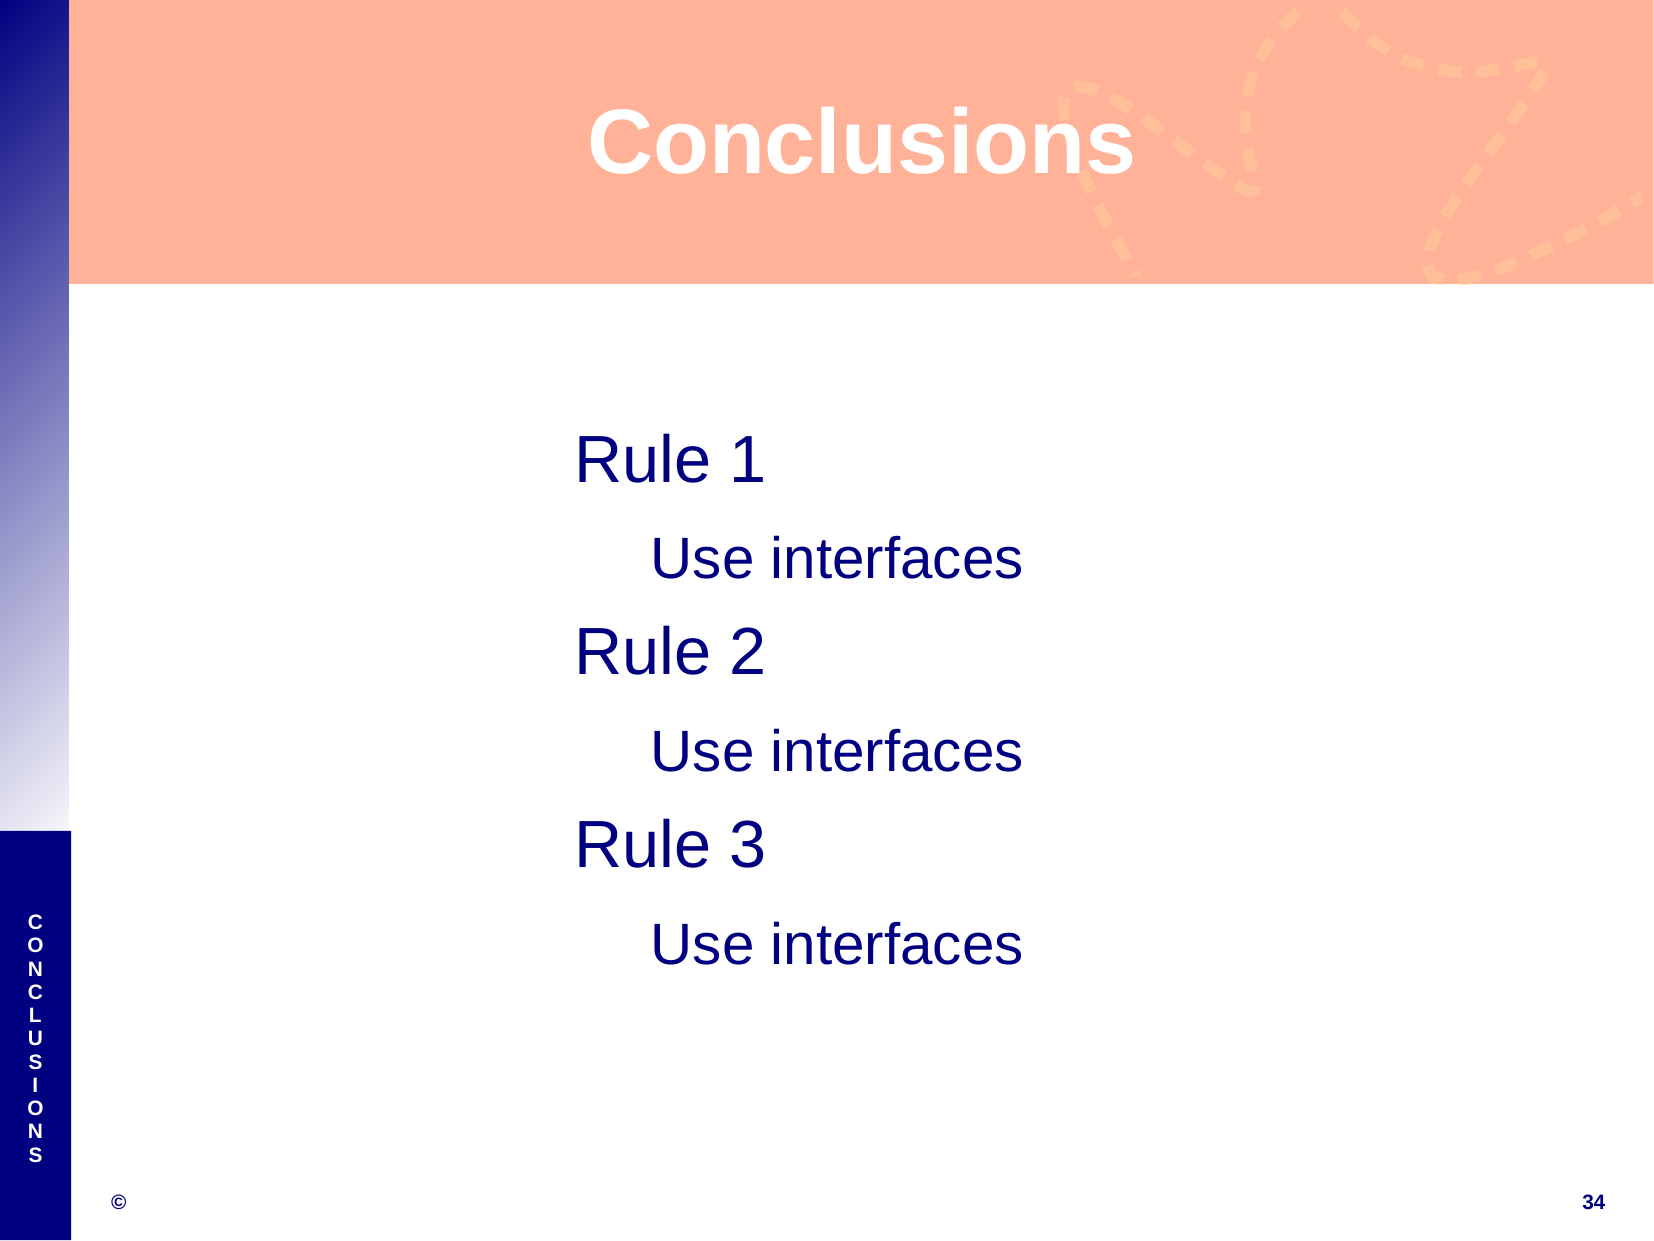

# Conclusions
Rule 1
Use interfaces
Rule 2
Use interfaces
Rule 3
Use interfaces
C
O
N
C
L
U
S
I
O
N
S